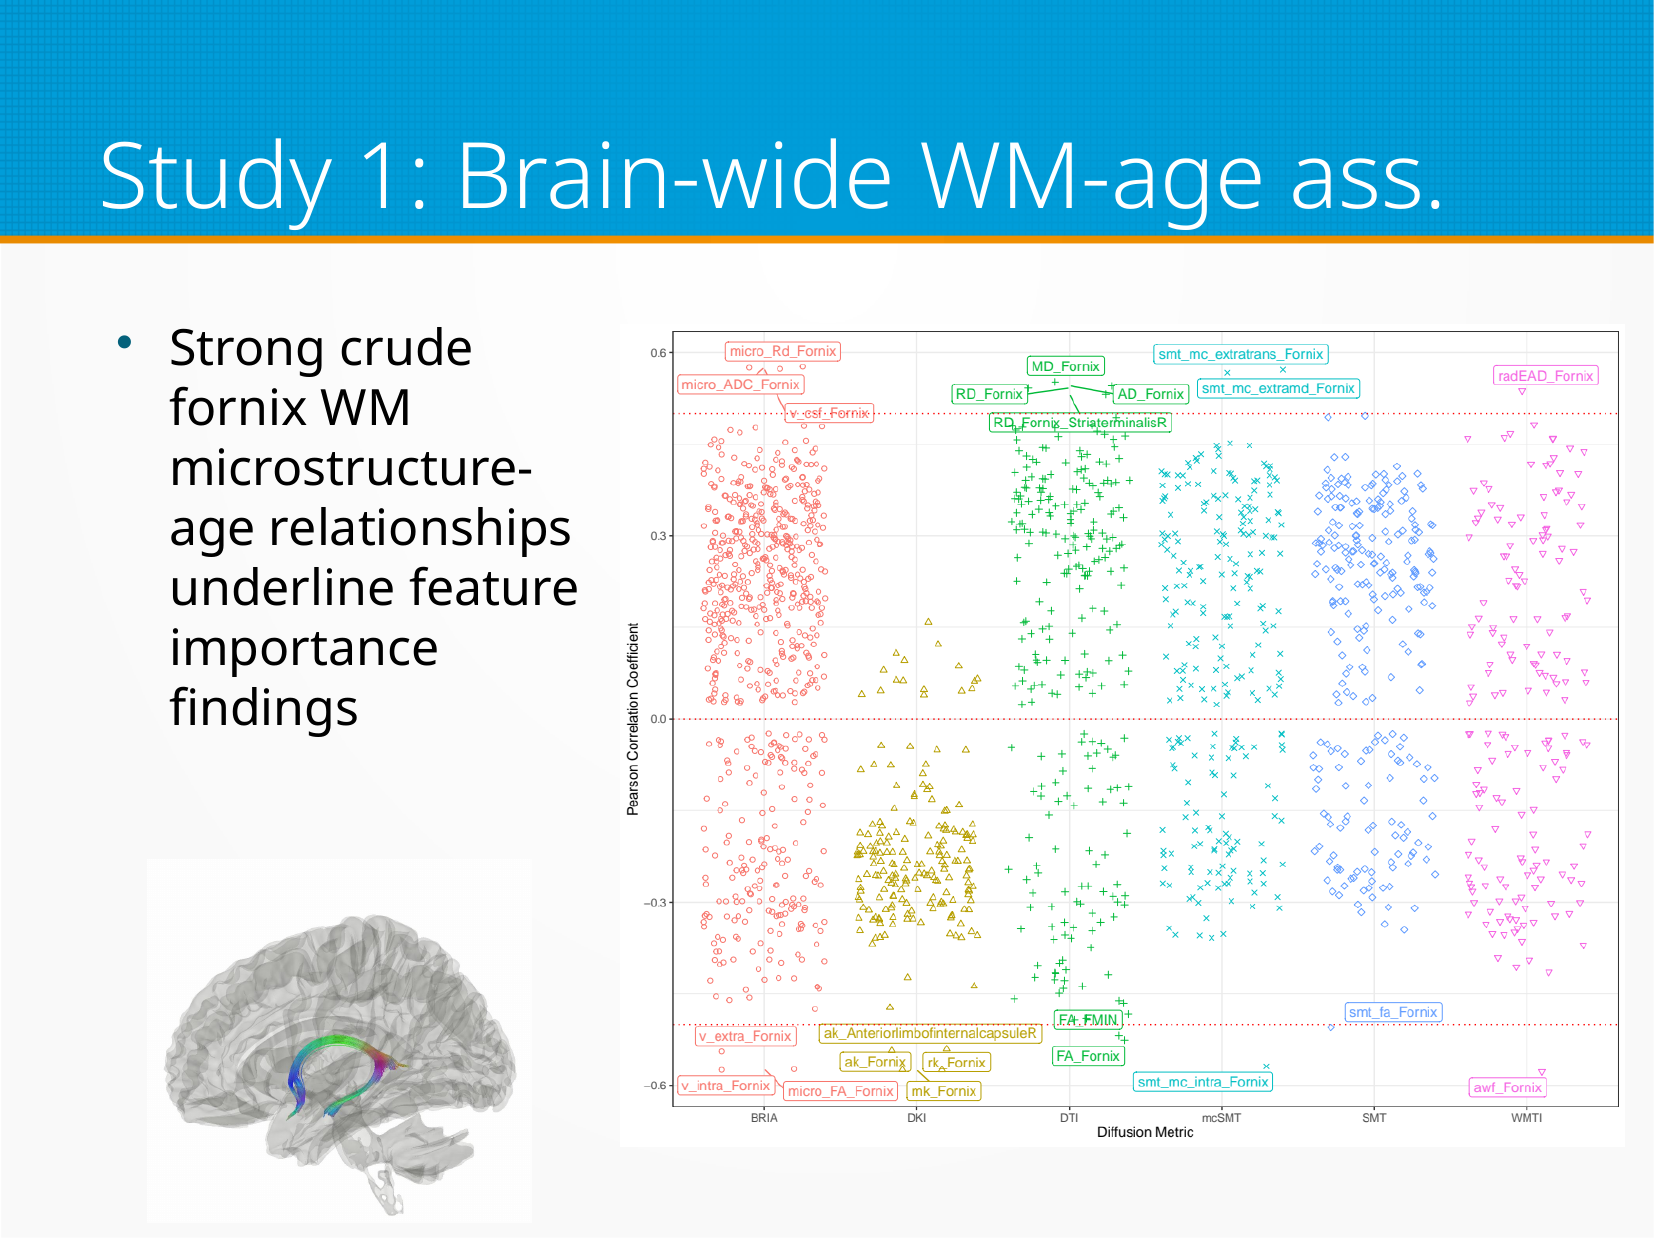

# Study 1: Brain-wide WM-age ass.
Strong crude fornix WM microstructure-age relationships underline feature importance findings